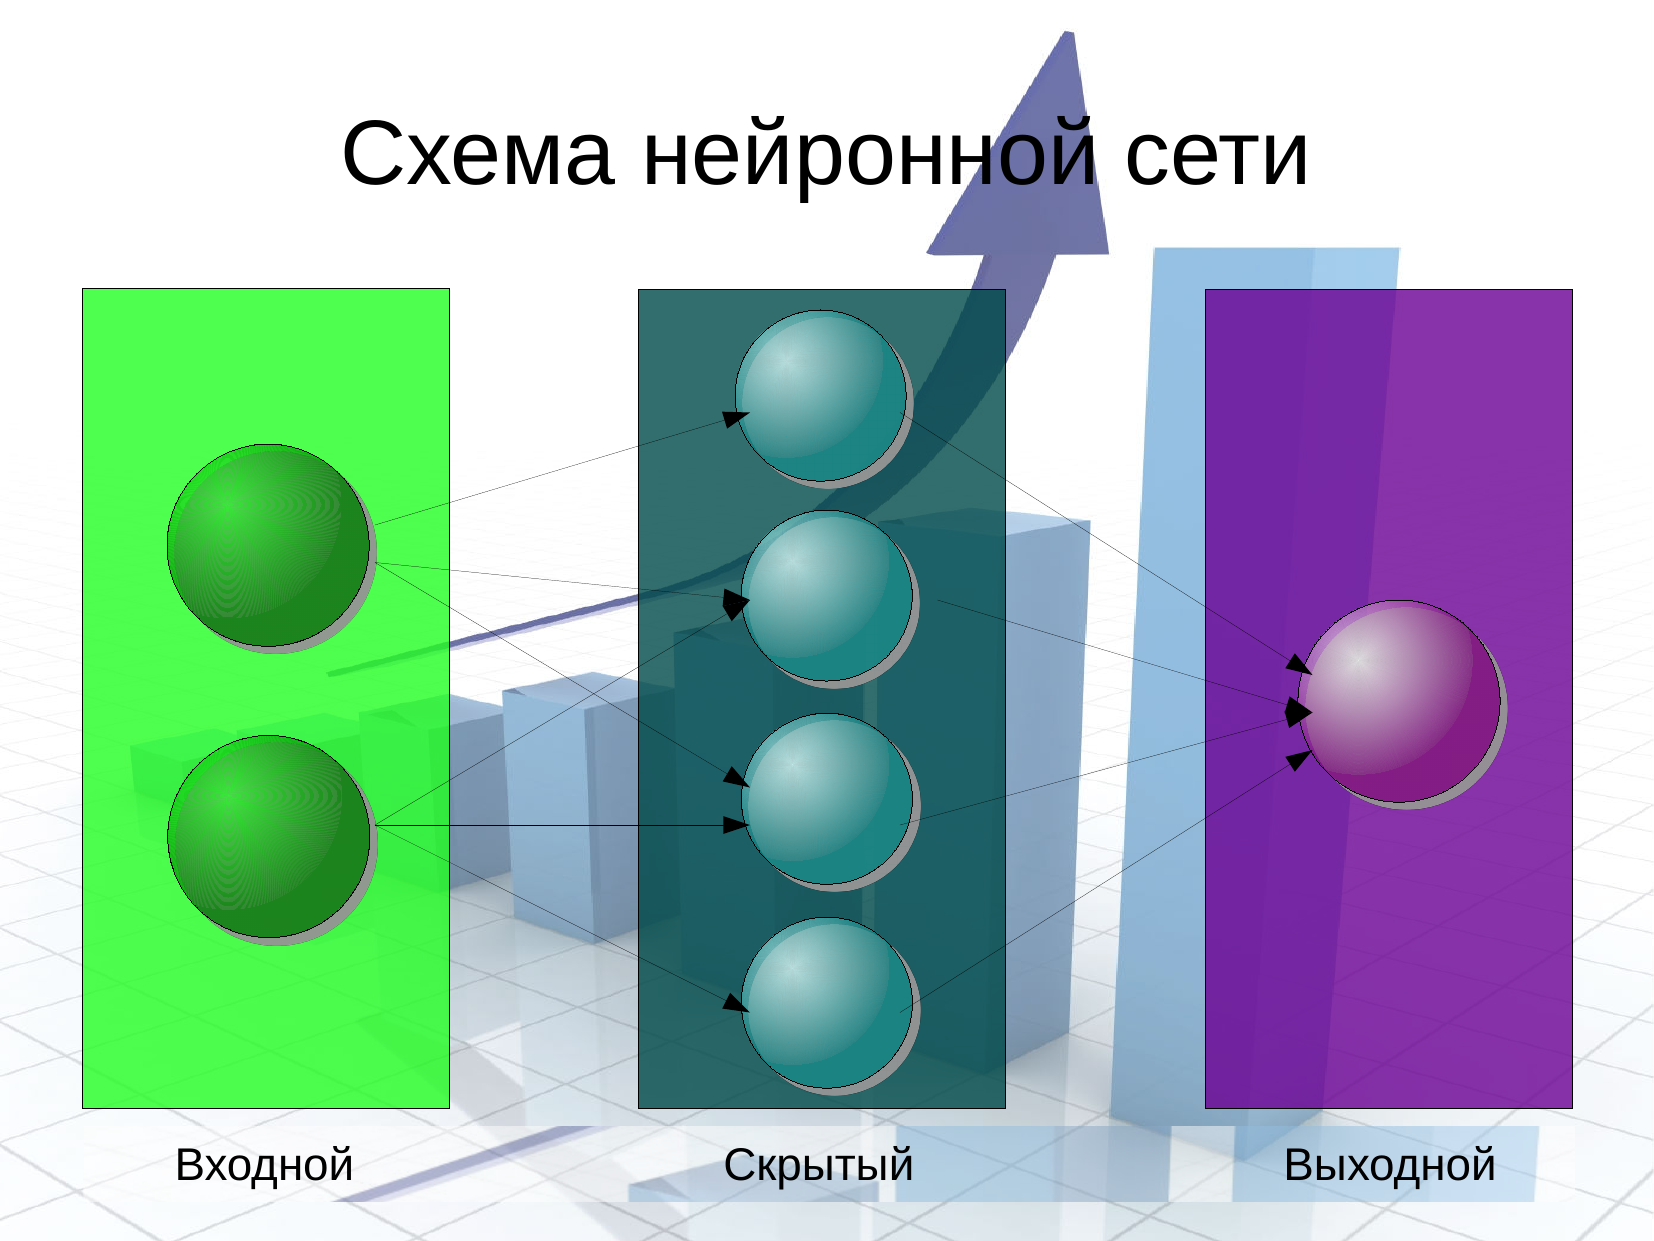

# Схема нейронной сети
 Входной Скрытый Выходной